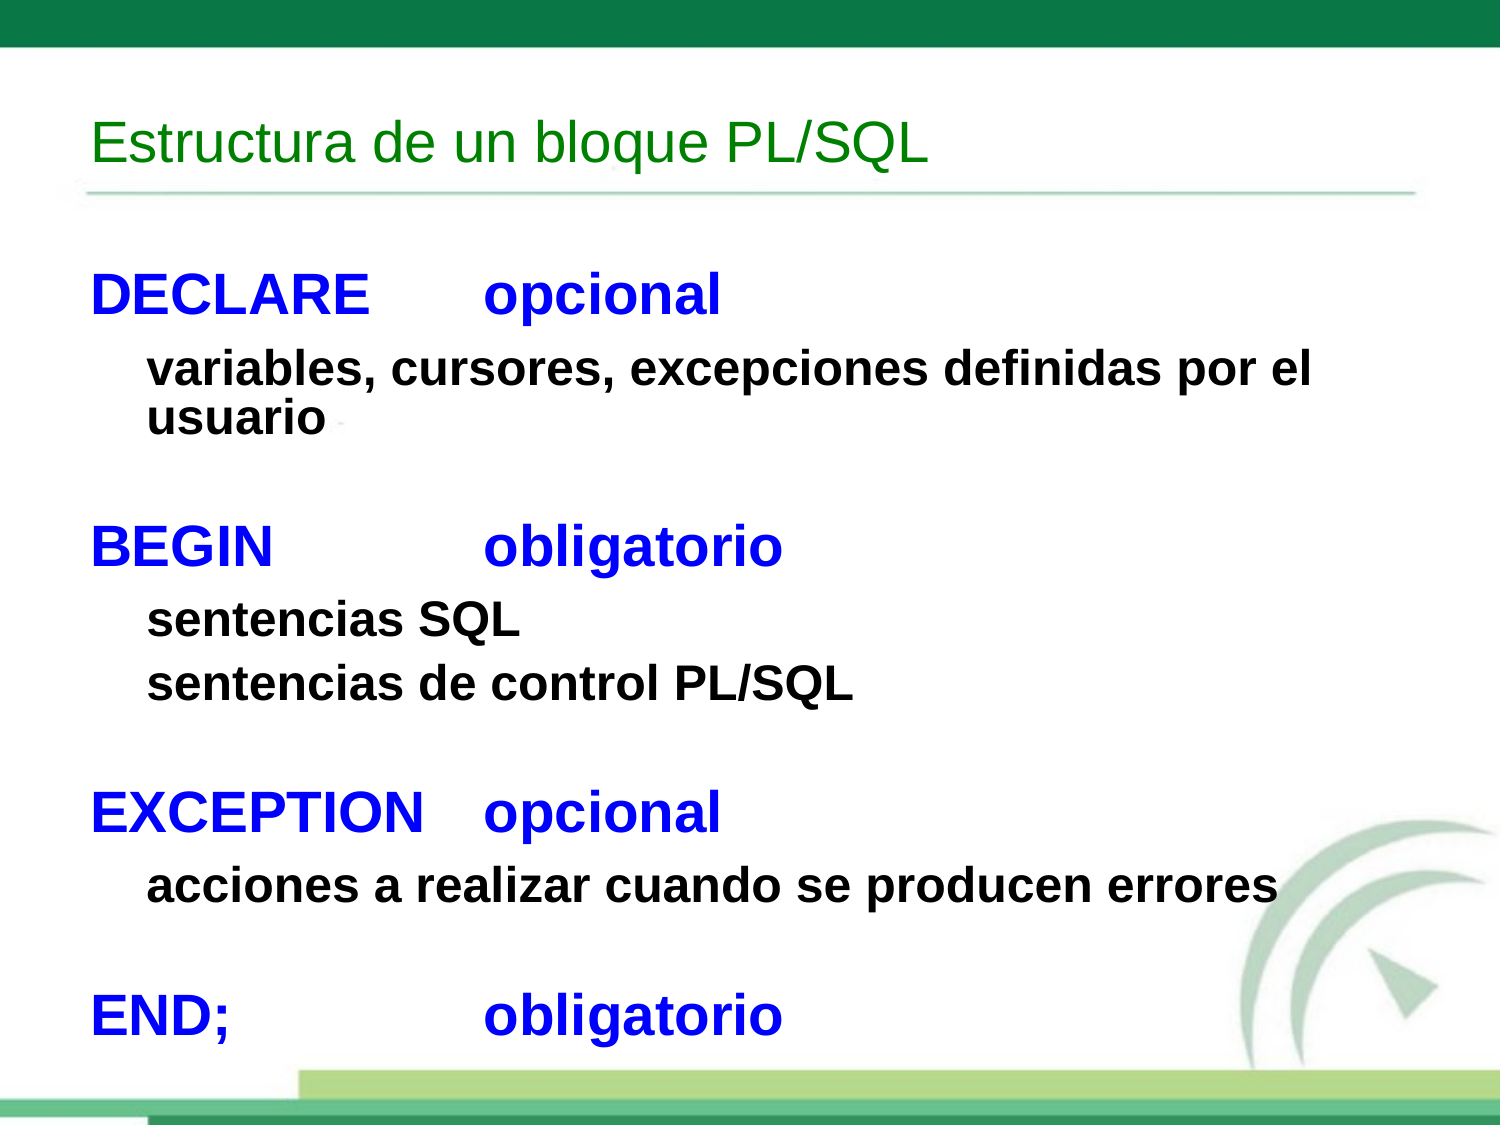

# Estructura de un bloque PL/SQL
DECLARE	opcional
	variables, cursores, excepciones definidas por el usuario
BEGIN		obligatorio
	sentencias SQL
	sentencias de control PL/SQL
EXCEPTION	opcional
	acciones a realizar cuando se producen errores
END;		obligatorio